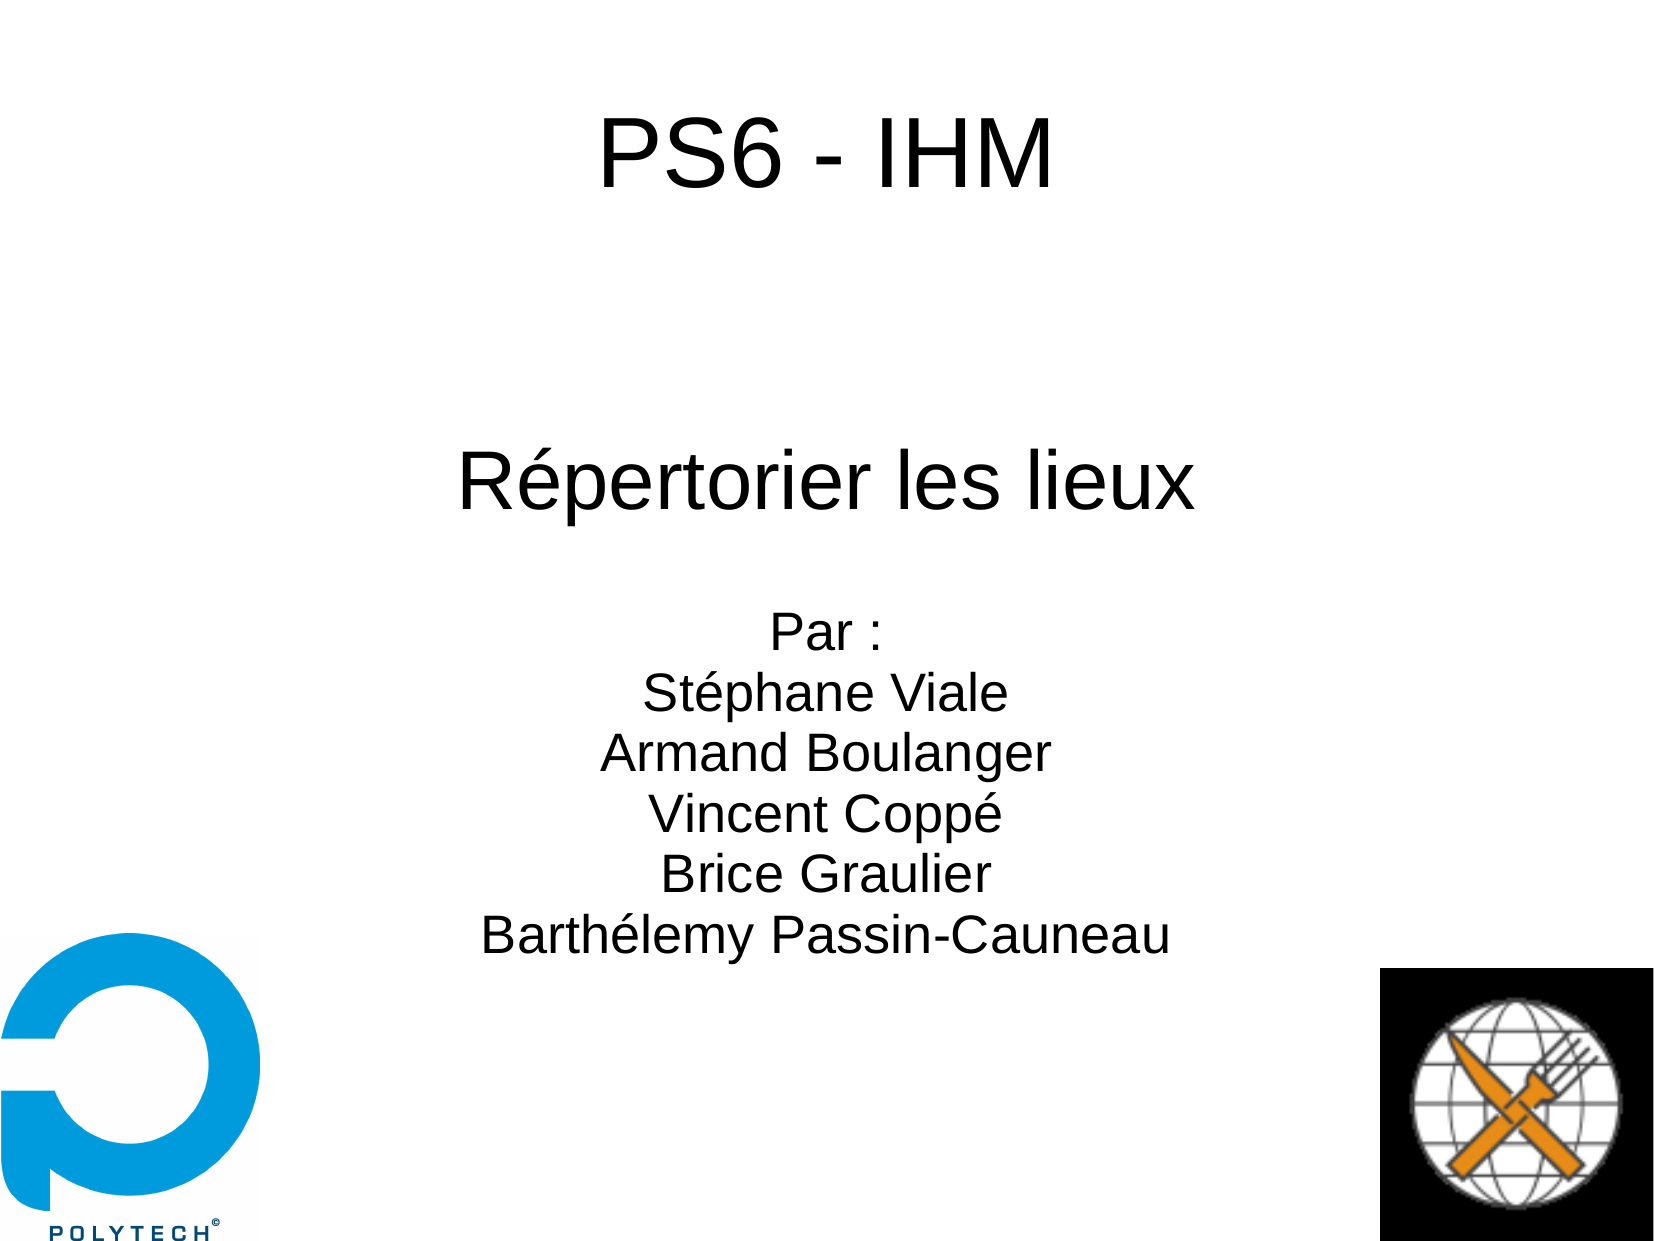

# PS6 - IHM
Répertorier les lieux
Par :
Stéphane Viale
Armand Boulanger
Vincent Coppé
Brice Graulier
Barthélemy Passin-Cauneau